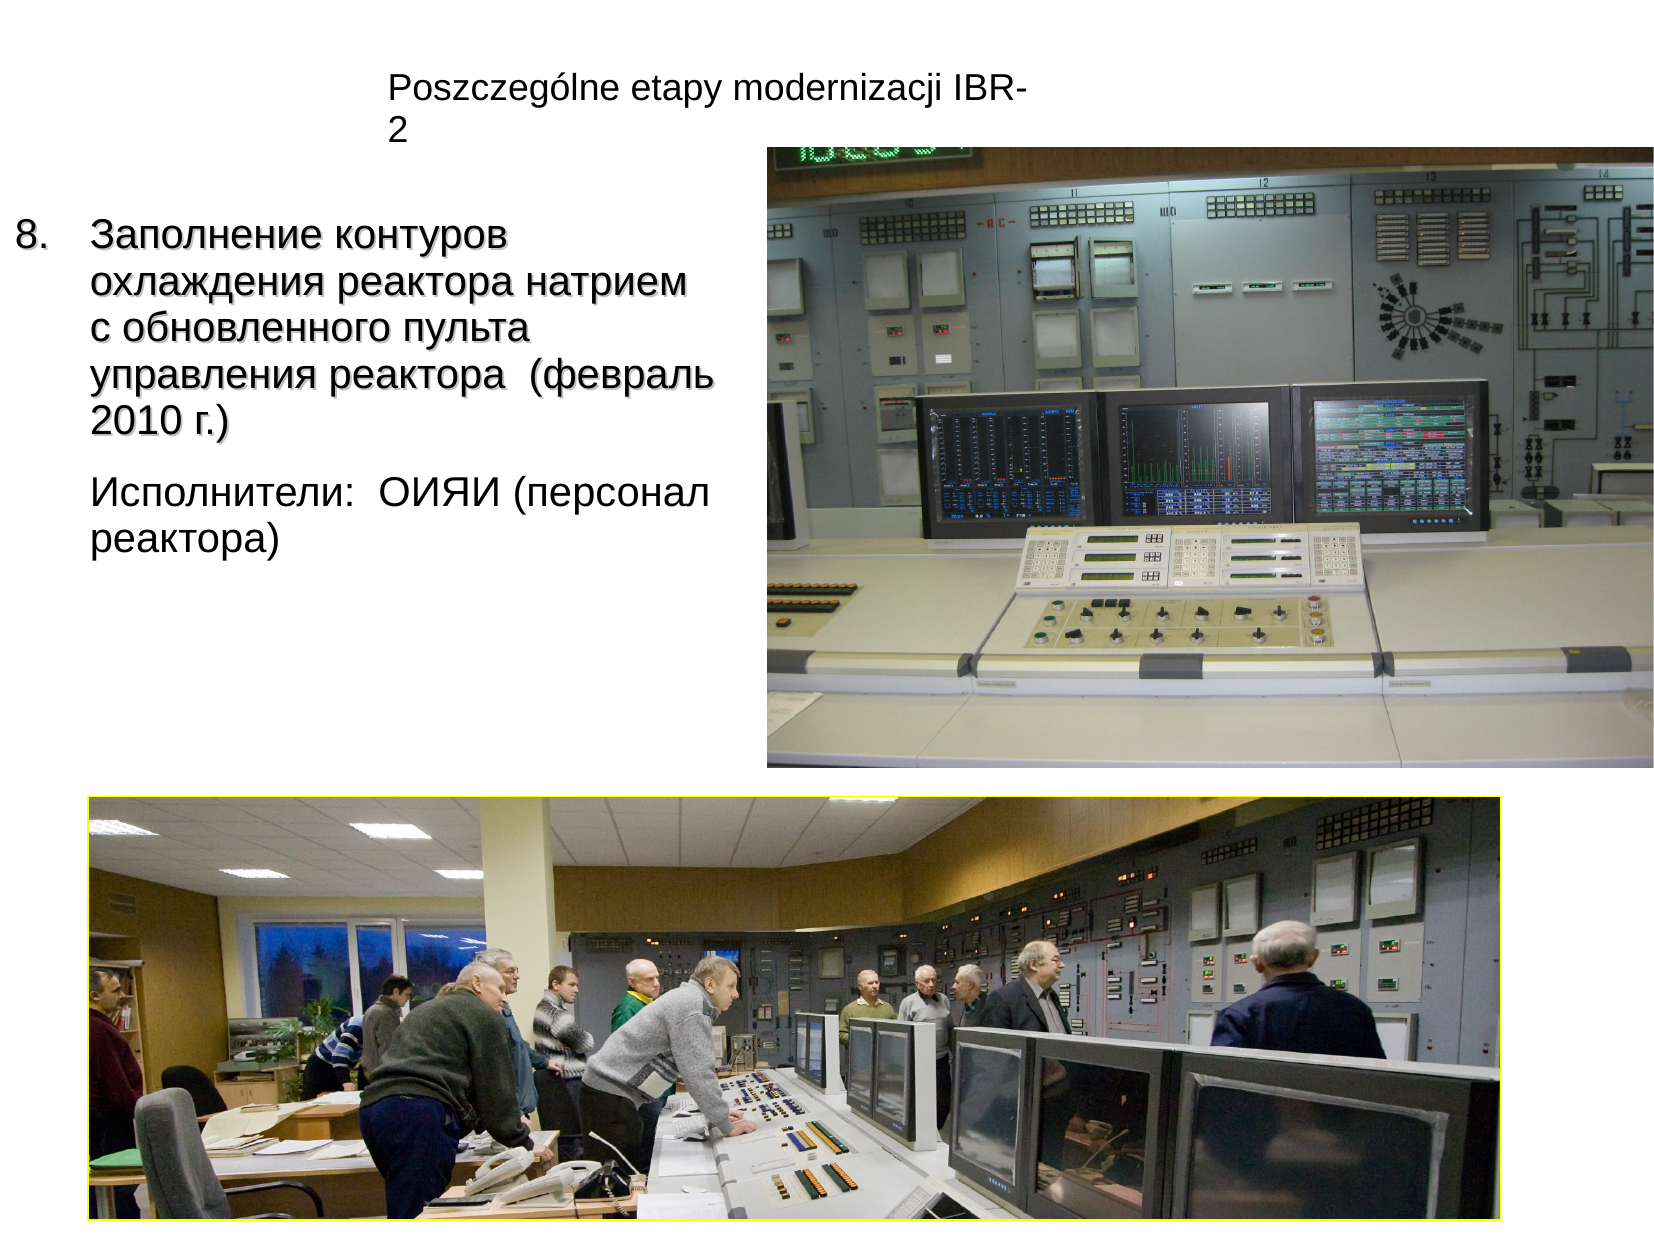

Poszczególne etapy modernizacji IBR-2
8.	Заполнение контуров охлаждения реактора натрием
с обновленного пульта управления реактора (февраль 2010 г.)
	Исполнители: ОИЯИ (персонал реактора)